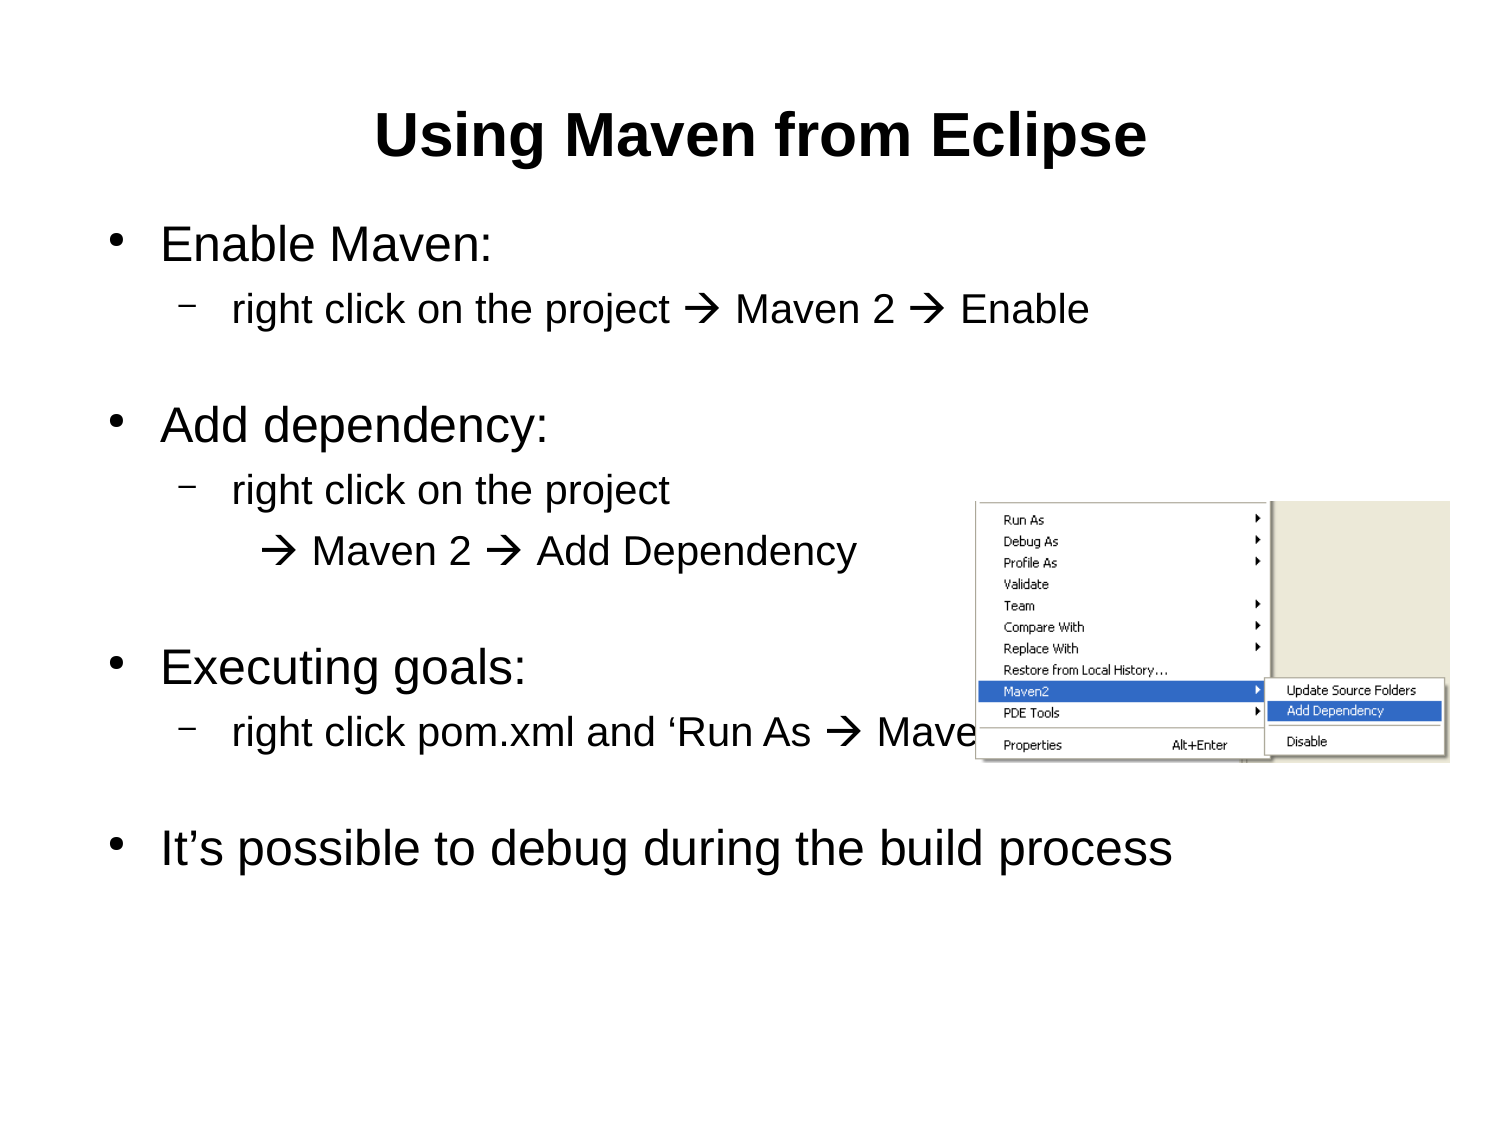

# Using Maven from Eclipse
Enable Maven:
right click on the project  Maven 2  Enable
Add dependency:
right click on the project
	 Maven 2  Add Dependency
Executing goals:
right click pom.xml and ‘Run As  Maven2 build’ to set a goal
It’s possible to debug during the build process